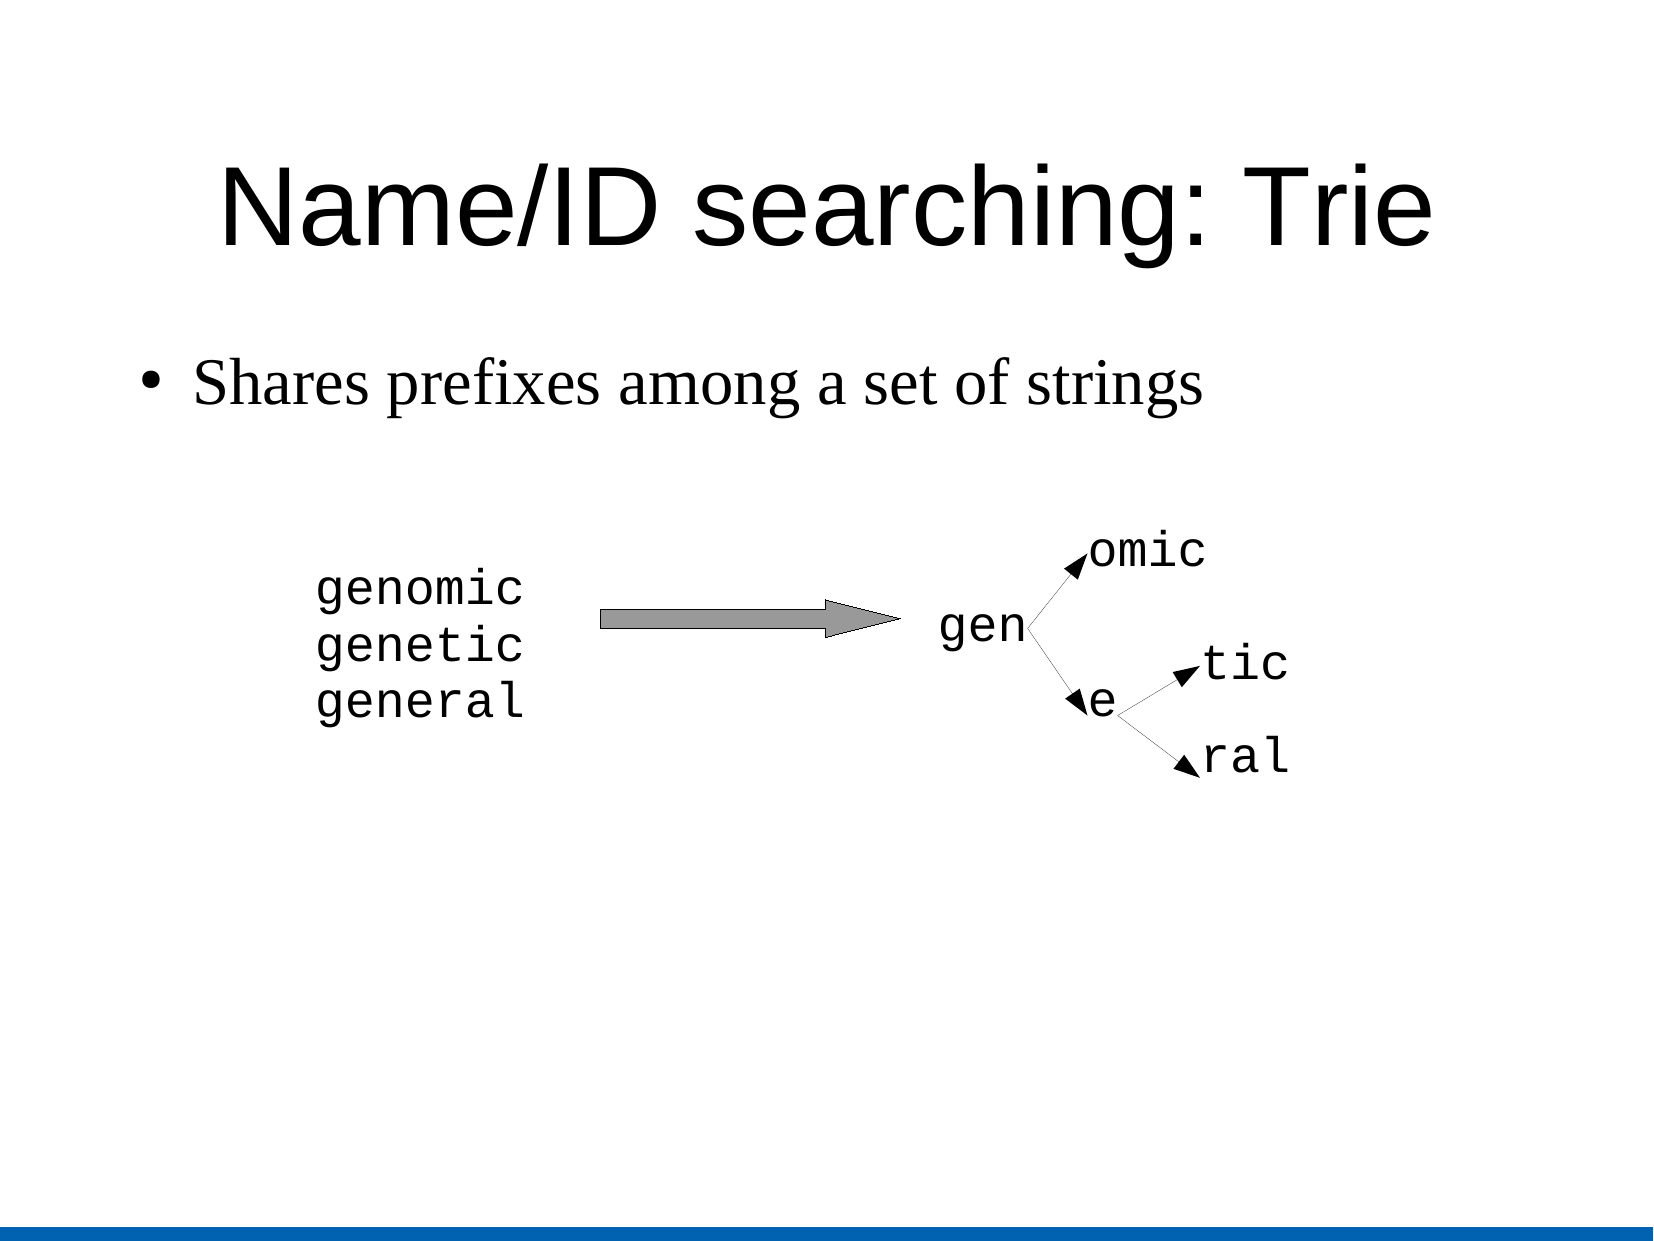

# Name/ID searching: Trie
Shares prefixes among a set of strings
omic
genomic
genetic
general
gen
tic
e
ral